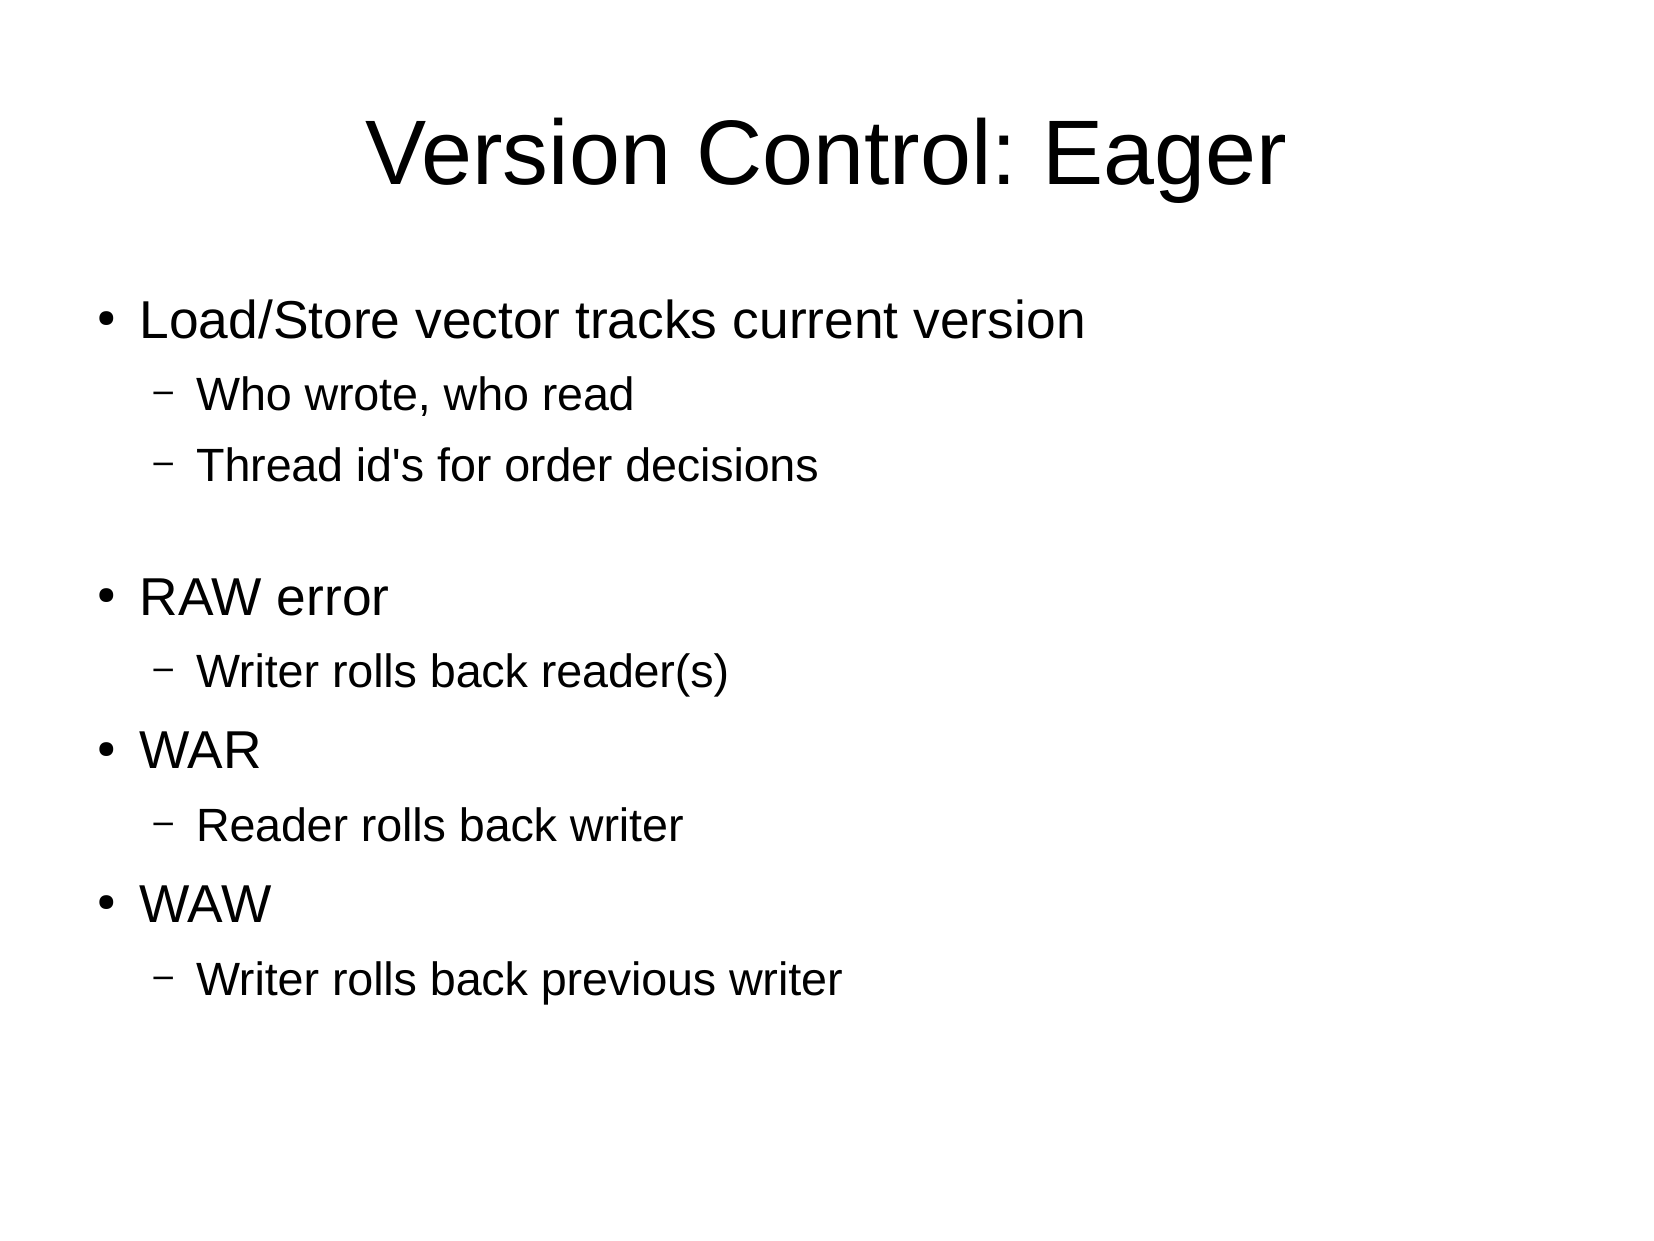

# Version Control: Eager
Load/Store vector tracks current version
Who wrote, who read
Thread id's for order decisions
RAW error
Writer rolls back reader(s)
WAR
Reader rolls back writer
WAW
Writer rolls back previous writer